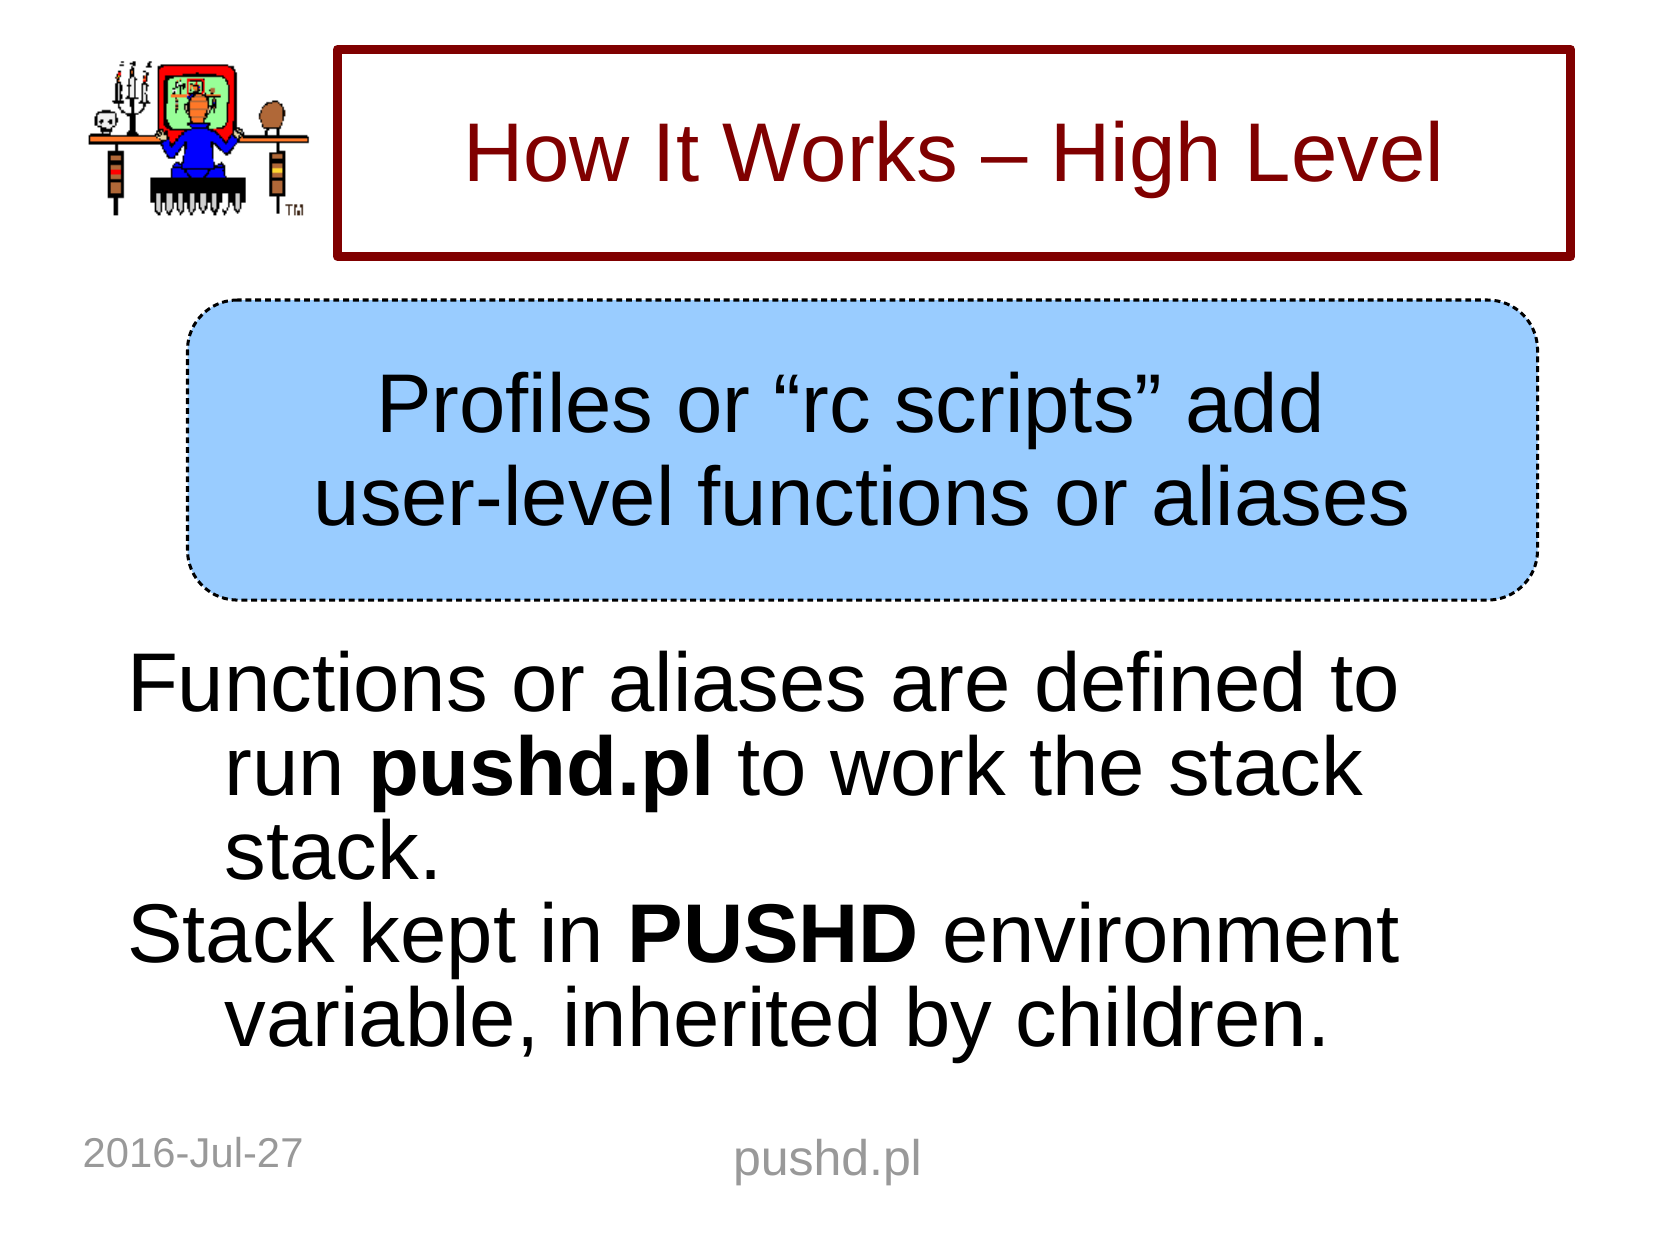

# How It Works – High Level
Profiles or “rc scripts” add
user-level functions or aliases
Functions or aliases are defined to run pushd.pl to work the stack stack.
Stack kept in PUSHD environment variable, inherited by children.